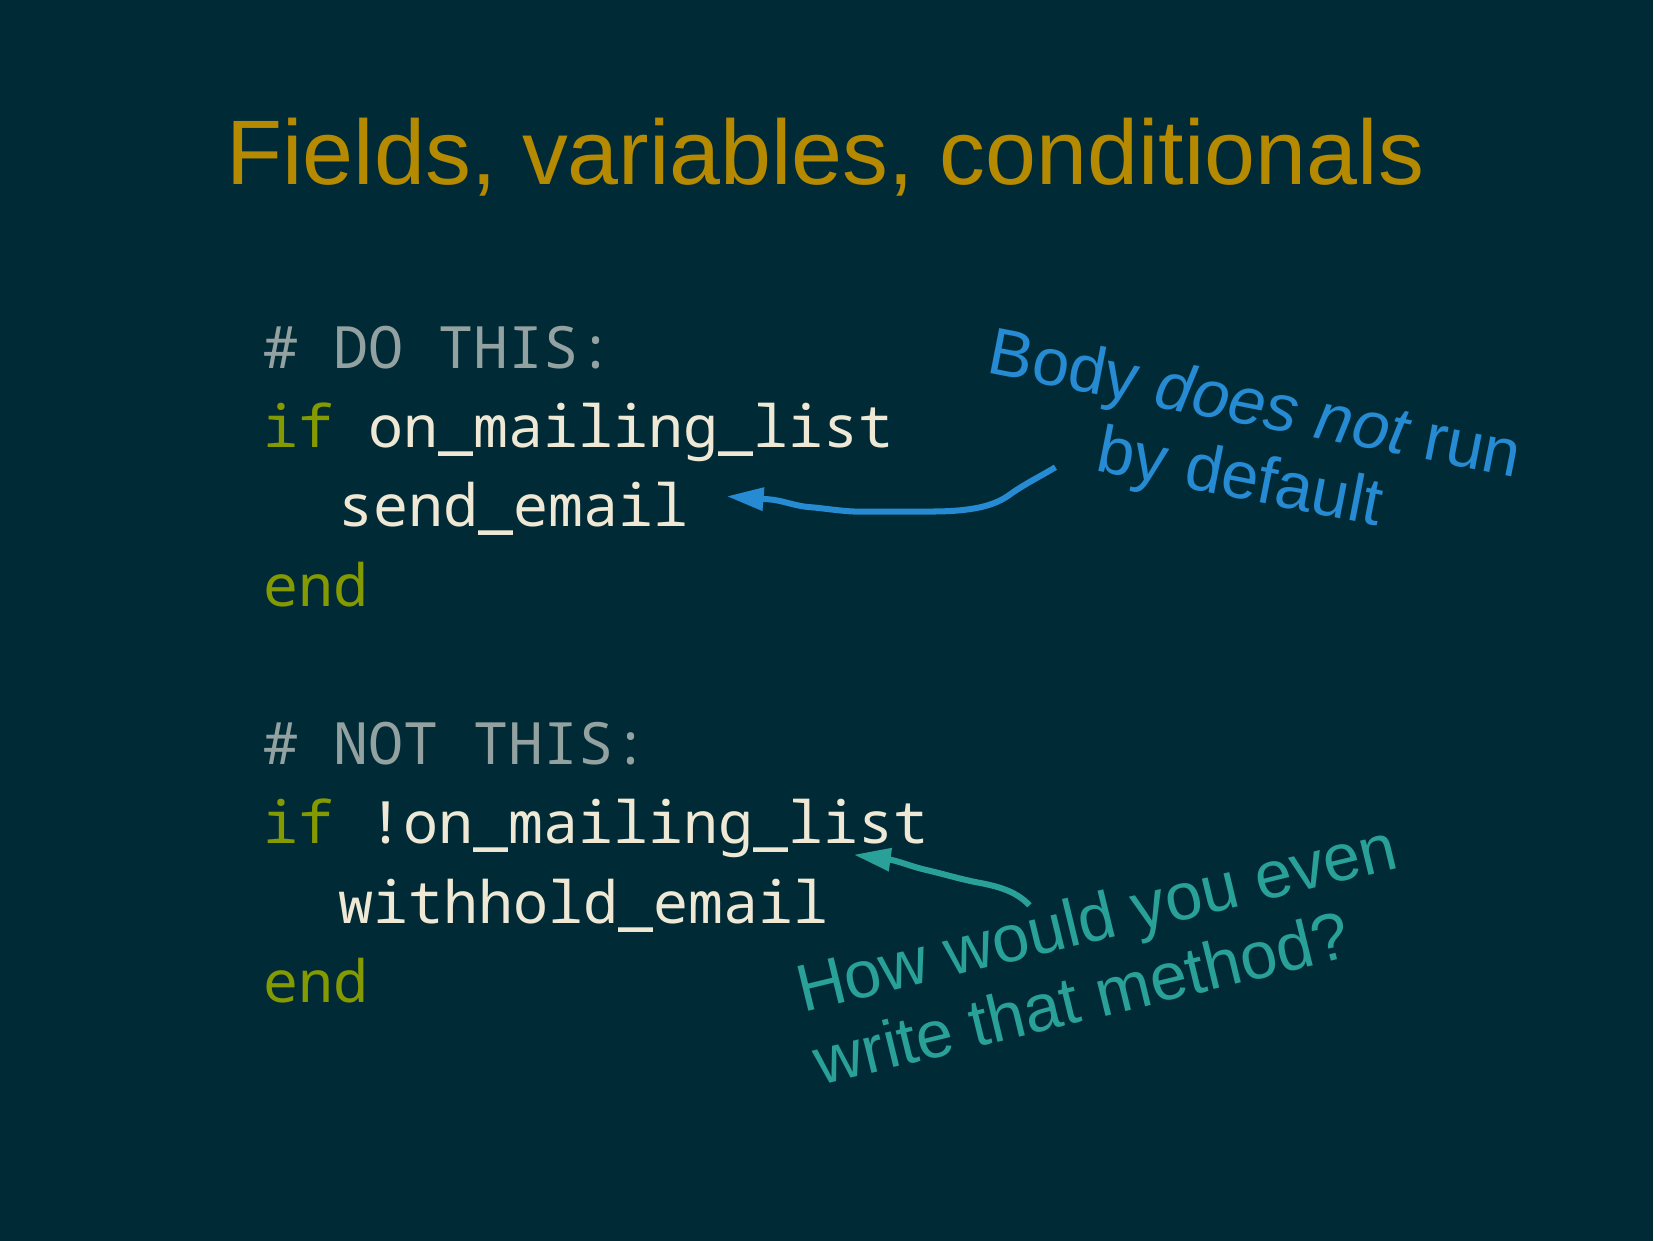

# Fields, variables, conditionals
# DO THIS:
if on_mailing_list
	send_email
end
# NOT THIS:
if !on_mailing_list
	withhold_email
end
Body does not run
by default
How would you even
write that method?